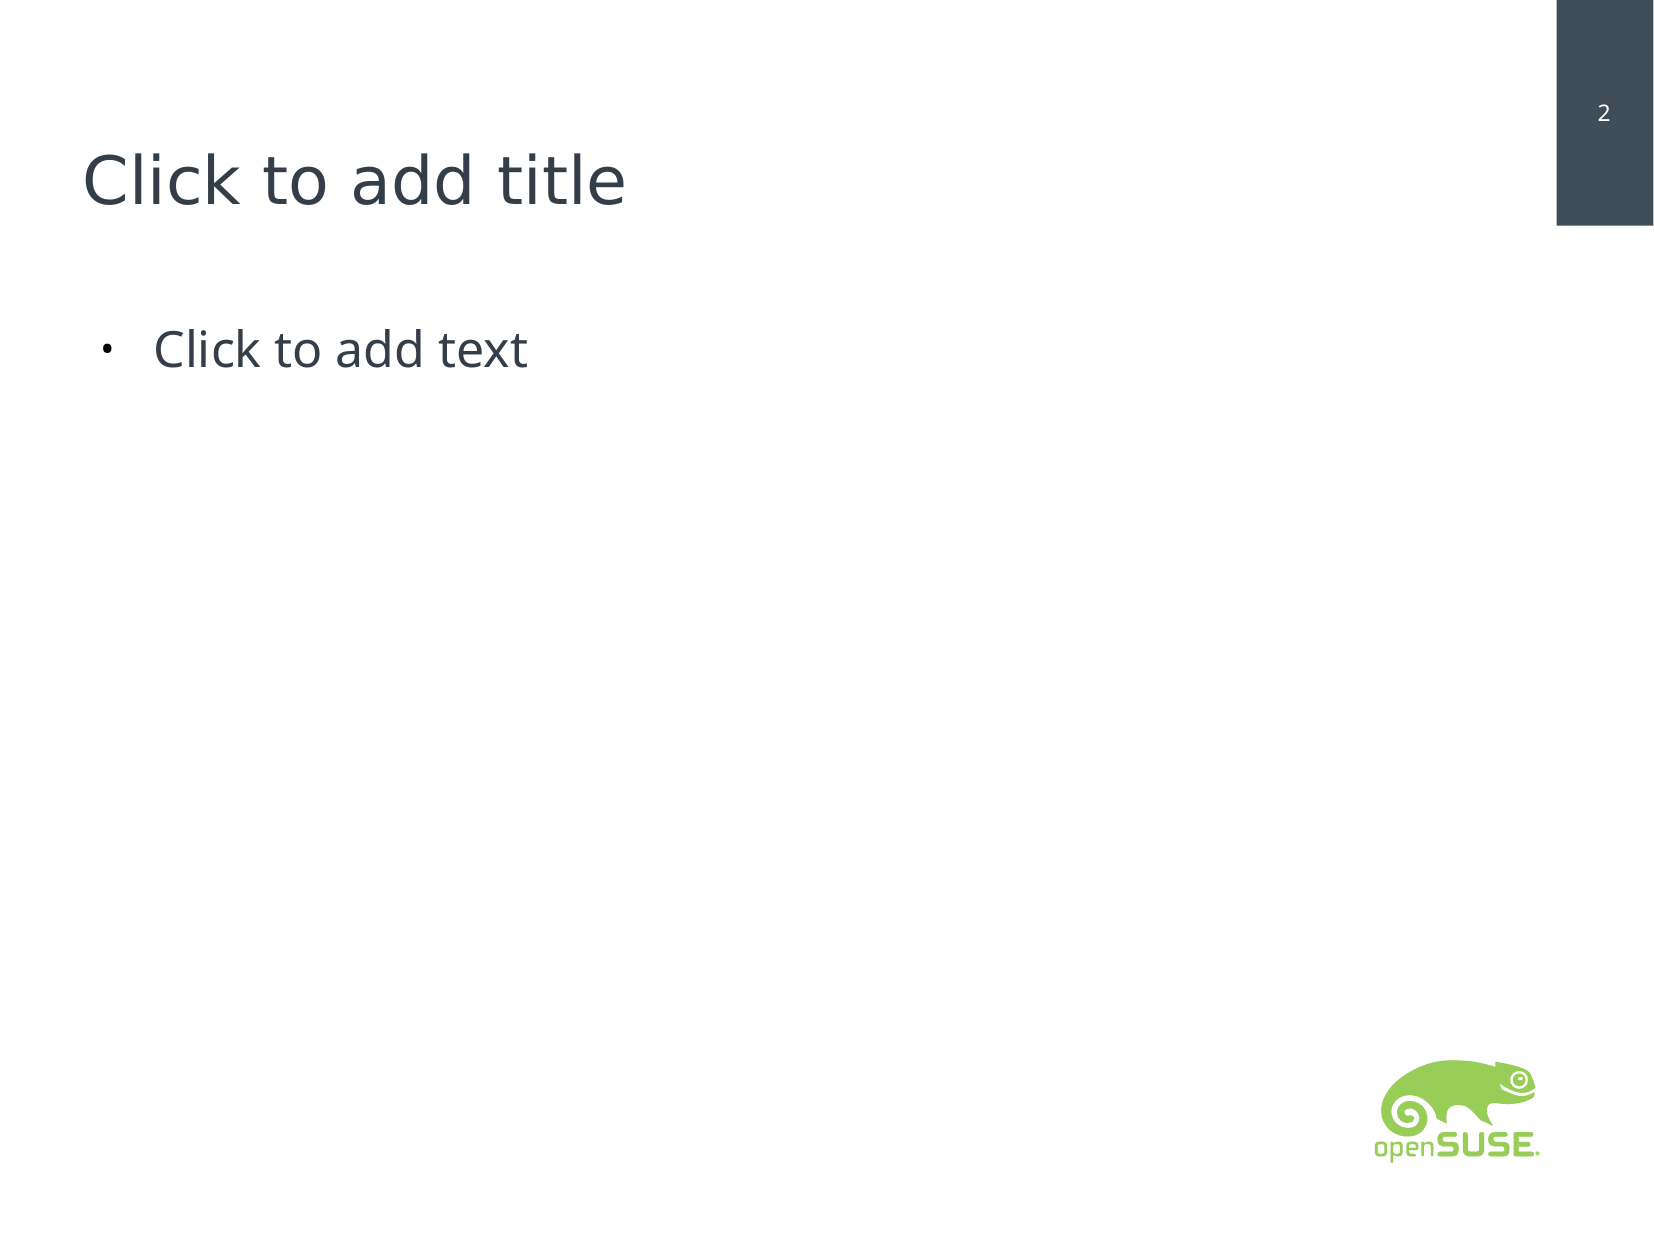

2
# Click to add title
Click to add text